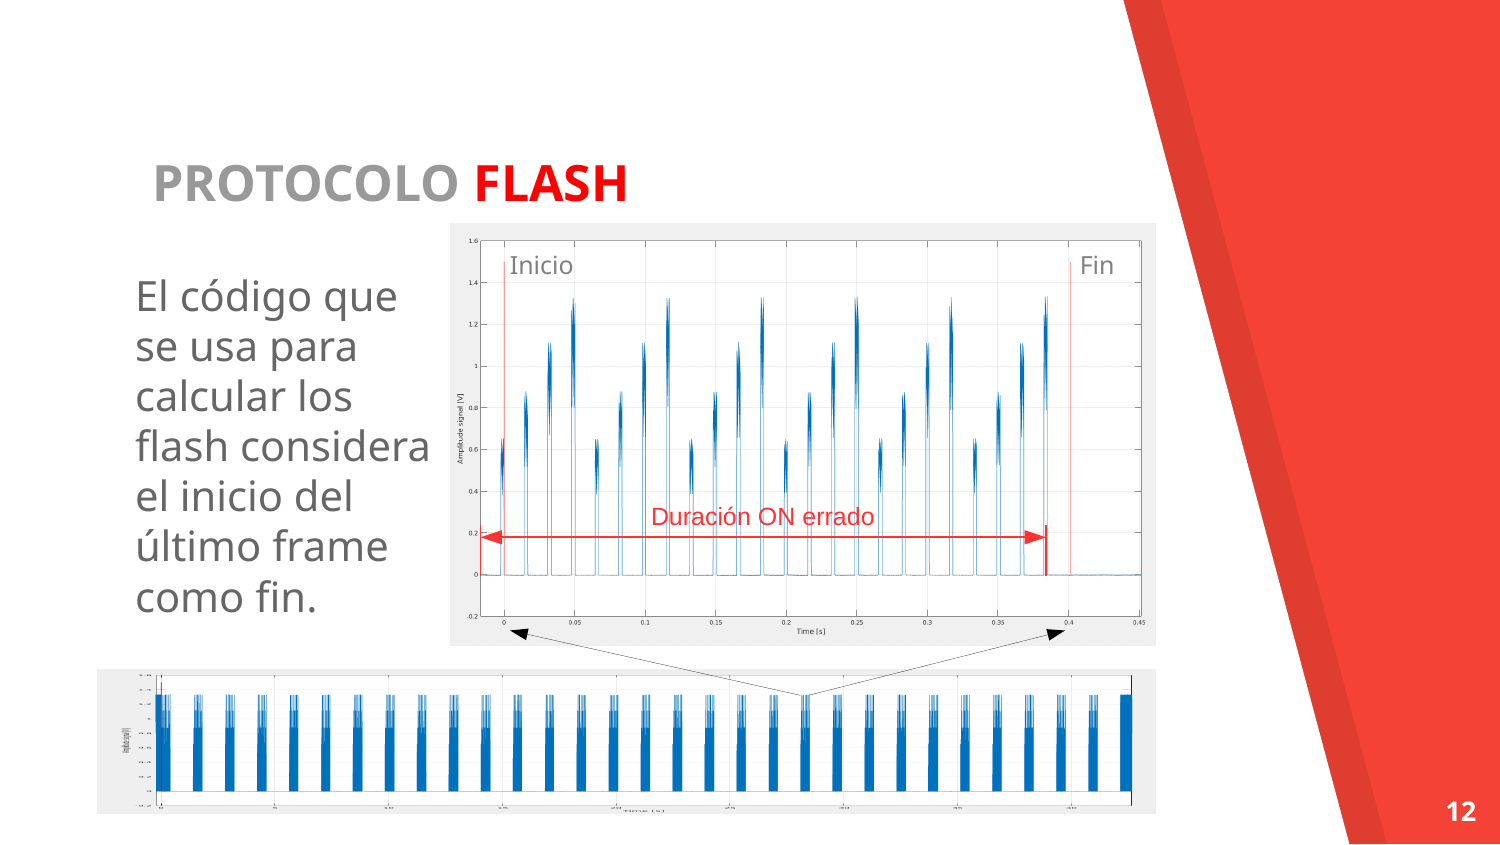

PROTOCOLO FLASH
Inicio
Fin
# El código que se usa para calcular los flash considera el inicio del último frame como fin.